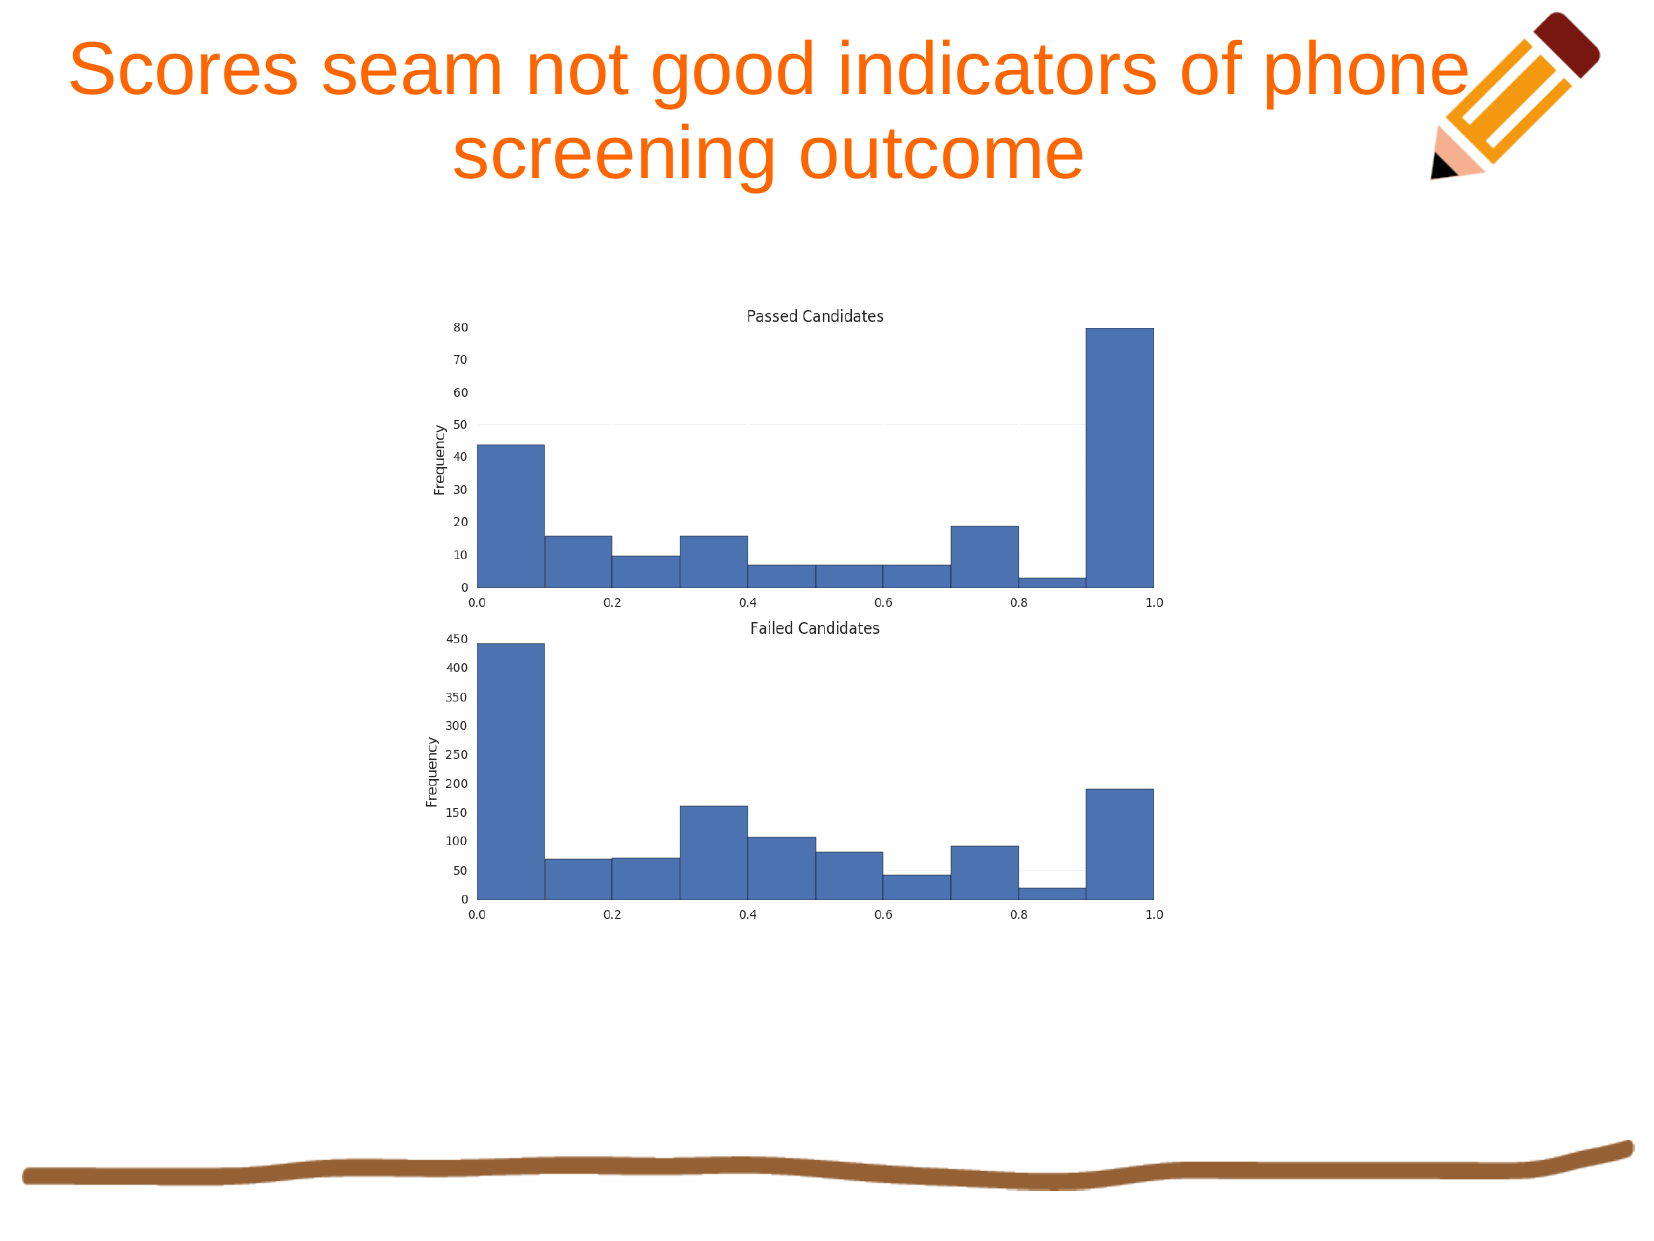

# Scores seam not good indicators of phone screening outcome